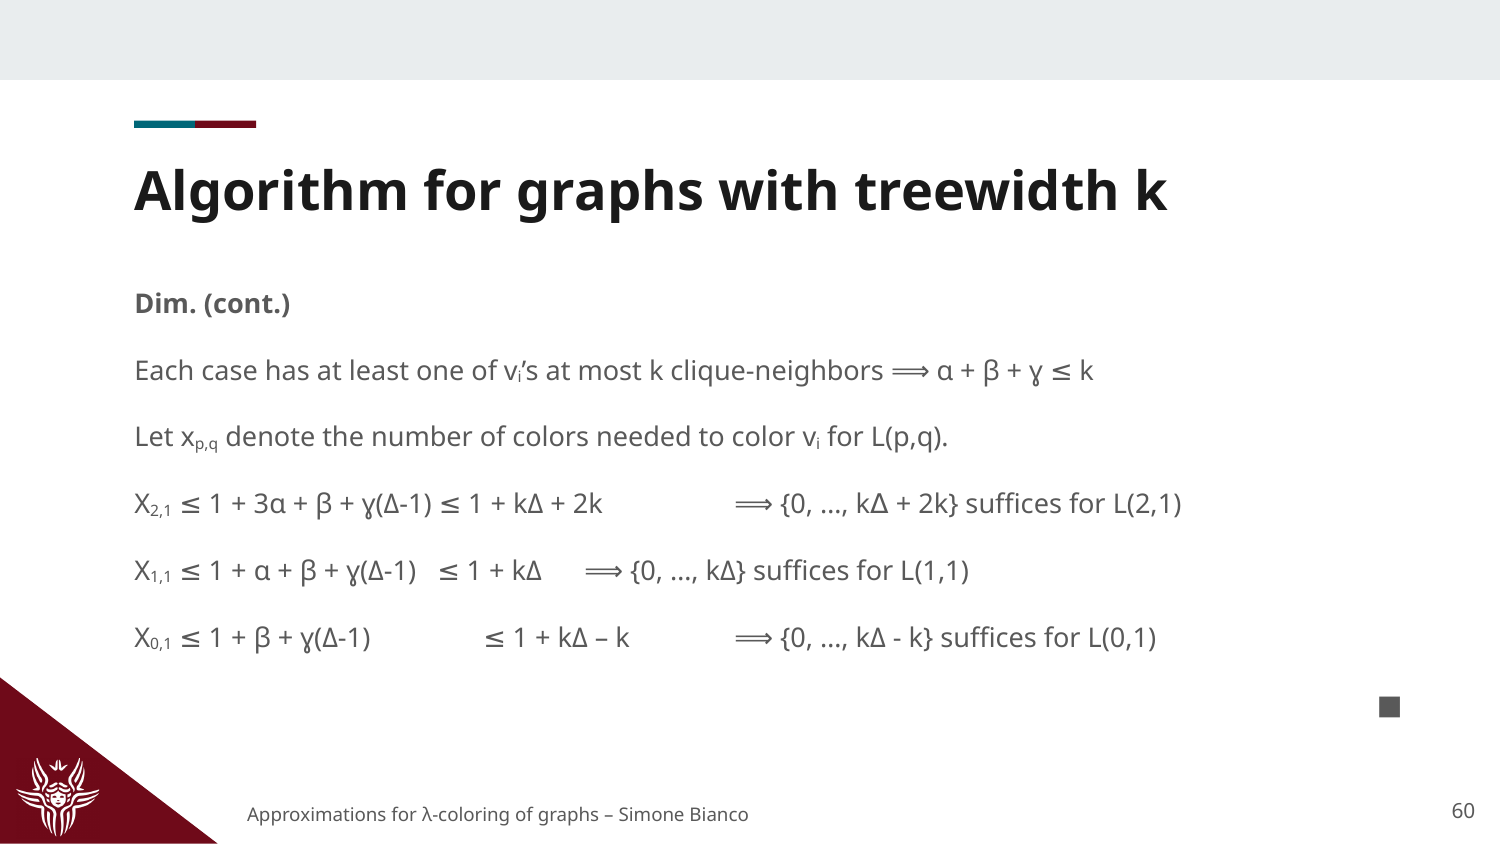

# Algorithm for graphs with treewidth k
Dim. (cont.)
Each case has at least one of vi’s at most k clique-neighbors ⟹ ɑ + β + ɣ ≤ k
Let xp,q denote the number of colors needed to color vi for L(p,q).
X2,1 ≤ 1 + 3ɑ + β + ɣ(Δ-1) ≤ 1 + kΔ + 2k 	⟹ {0, …, kΔ + 2k} suffices for L(2,1)
X1,1 ≤ 1 + ɑ + β + ɣ(Δ-1) ≤ 1 + kΔ 	⟹ {0, …, kΔ} suffices for L(1,1)
X0,1 ≤ 1 + β + ɣ(Δ-1) 	 ≤ 1 + kΔ – k 	⟹ {0, …, kΔ - k} suffices for L(0,1)
■
Approximations for λ-coloring of graphs – Simone Bianco